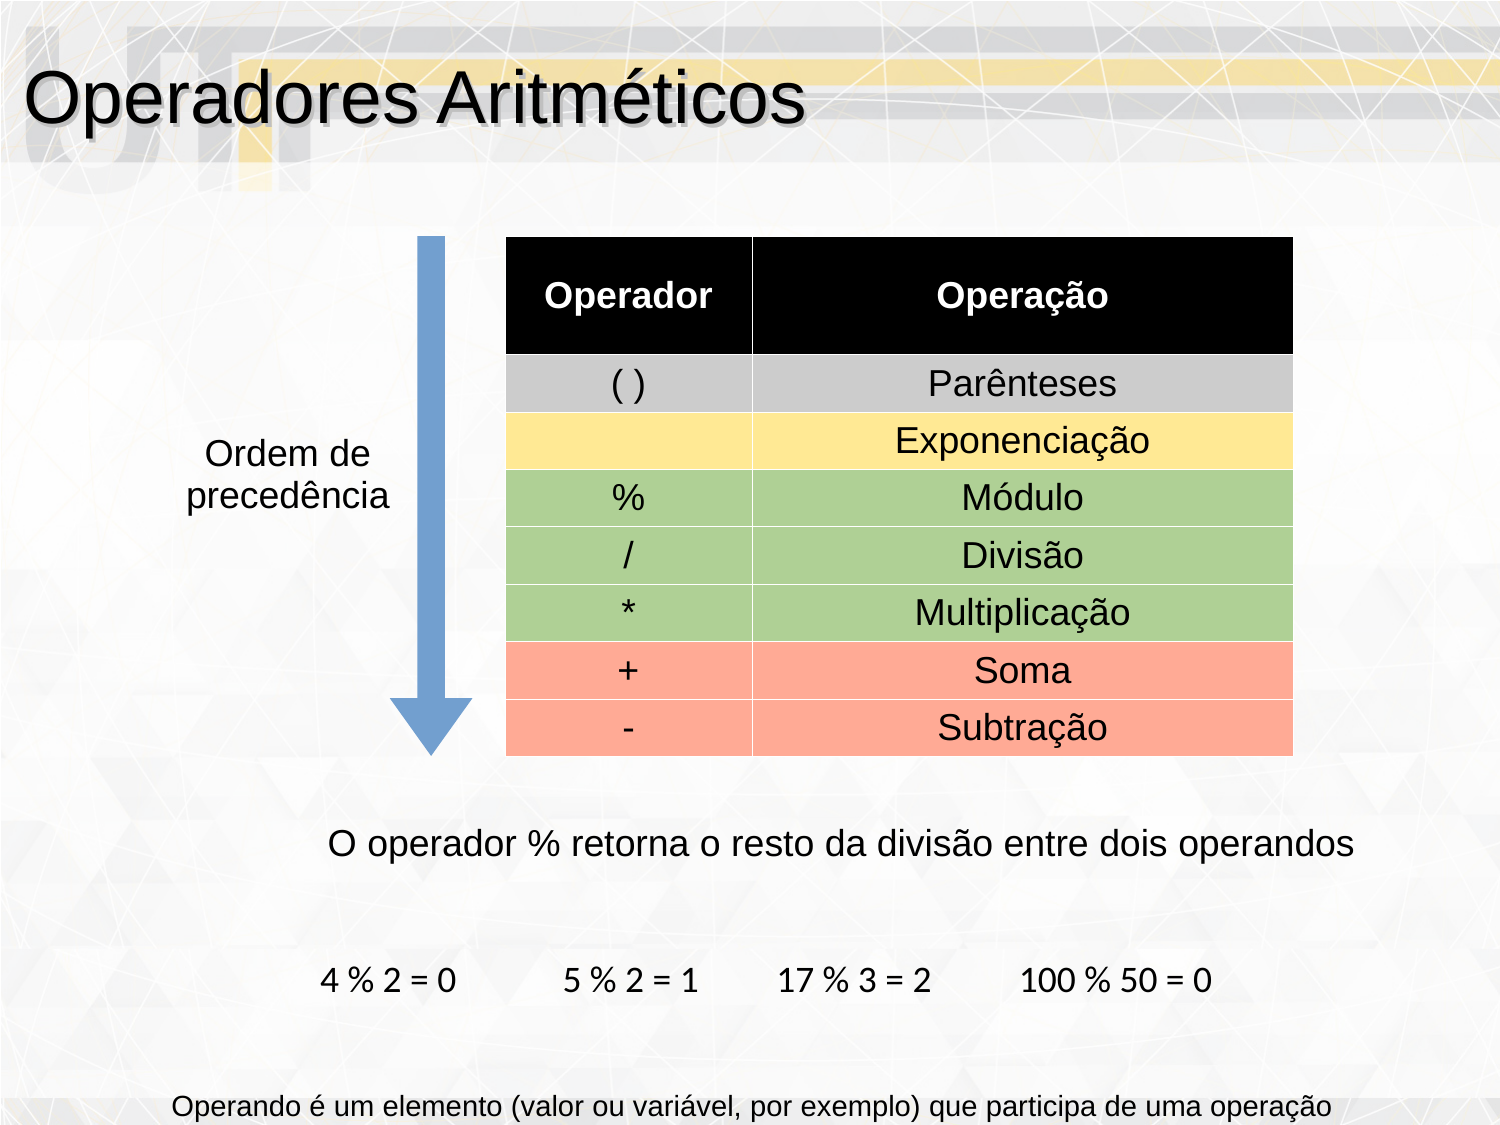

# Operadores Aritméticos
| Operador | Operação |
| --- | --- |
| ( ) | Parênteses |
| | Exponenciação |
| % | Módulo |
| / | Divisão |
| \* | Multiplicação |
| + | Soma |
| - | Subtração |
Ordem de precedência
O operador % retorna o resto da divisão entre dois operandos
4 % 2 = 0
5 % 2 = 1
17 % 3 = 2
100 % 50 = 0
Operando é um elemento (valor ou variável, por exemplo) que participa de uma operação